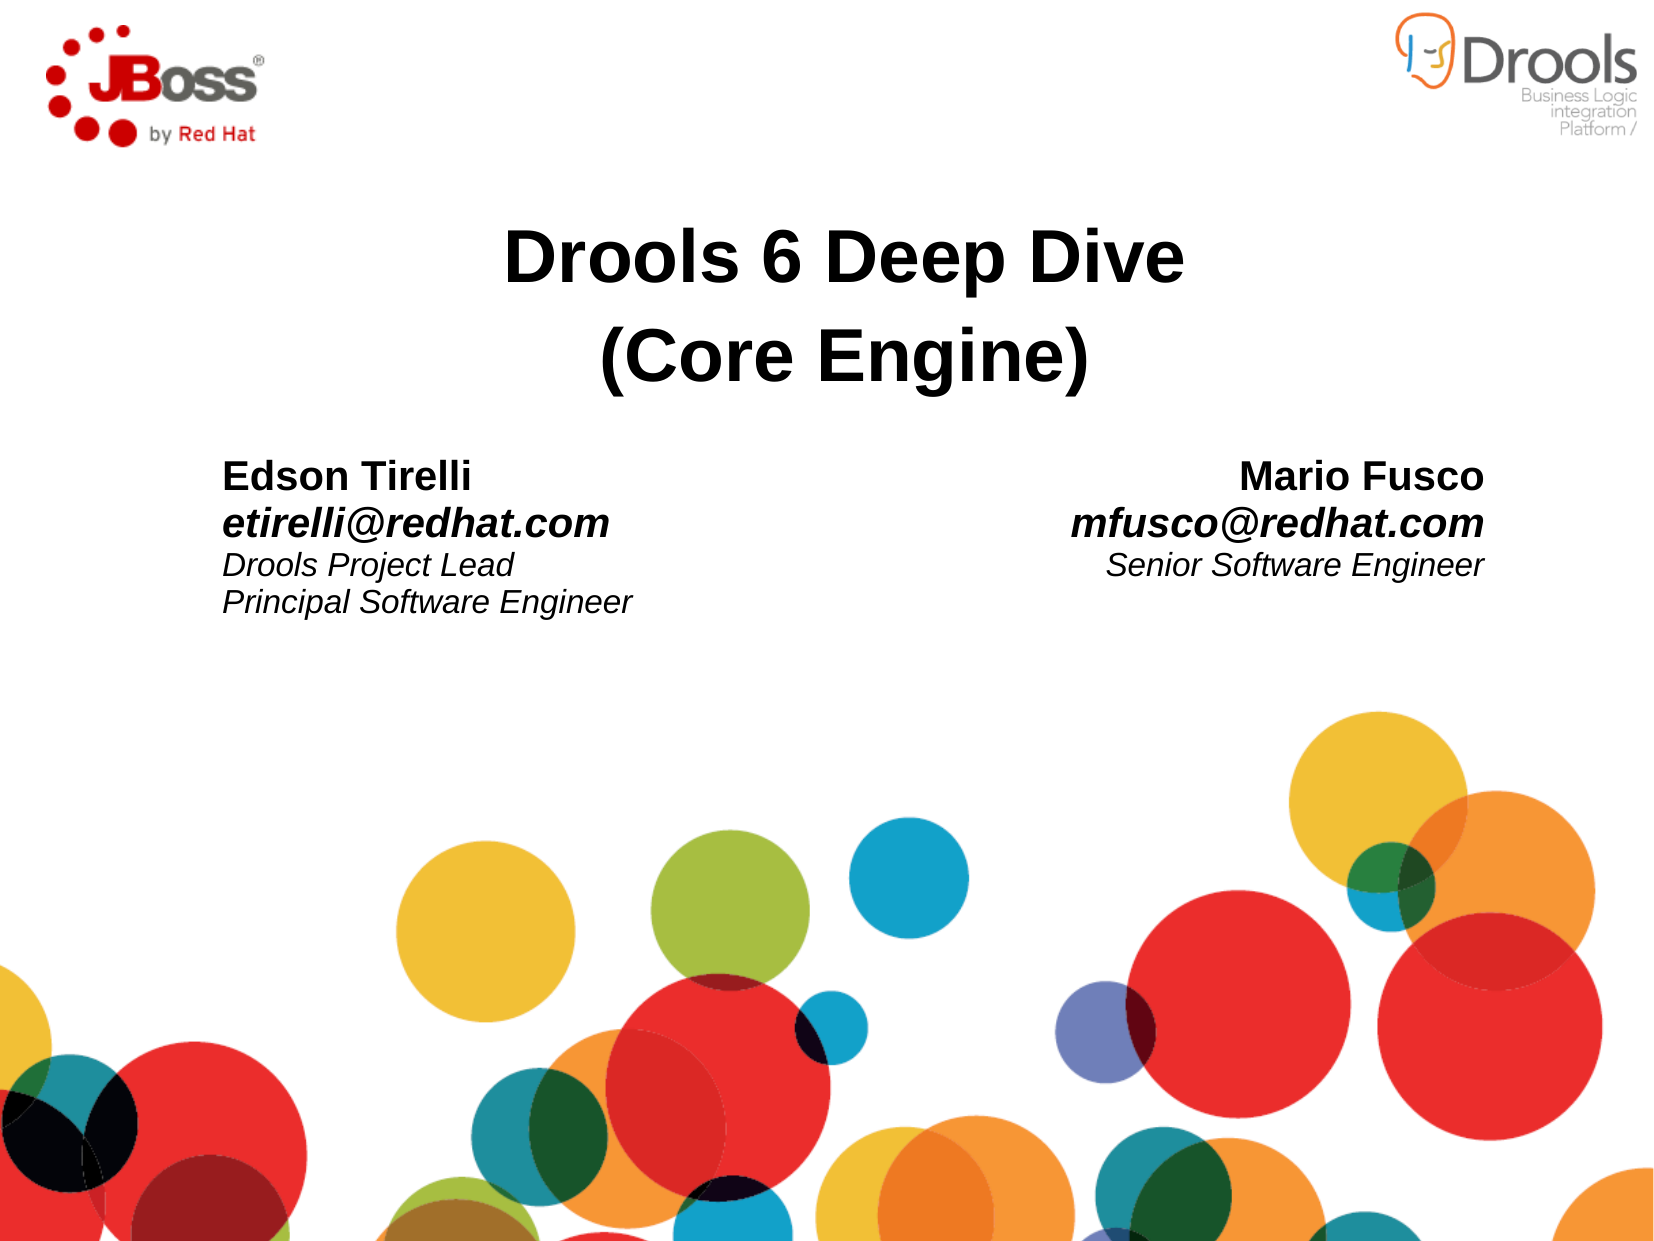

# Drools 6 Deep Dive
(Core Engine)
Mario Fusco
mfusco@redhat.com
Senior Software Engineer
Edson Tirelli
etirelli@redhat.com
Drools Project Lead
Principal Software Engineer